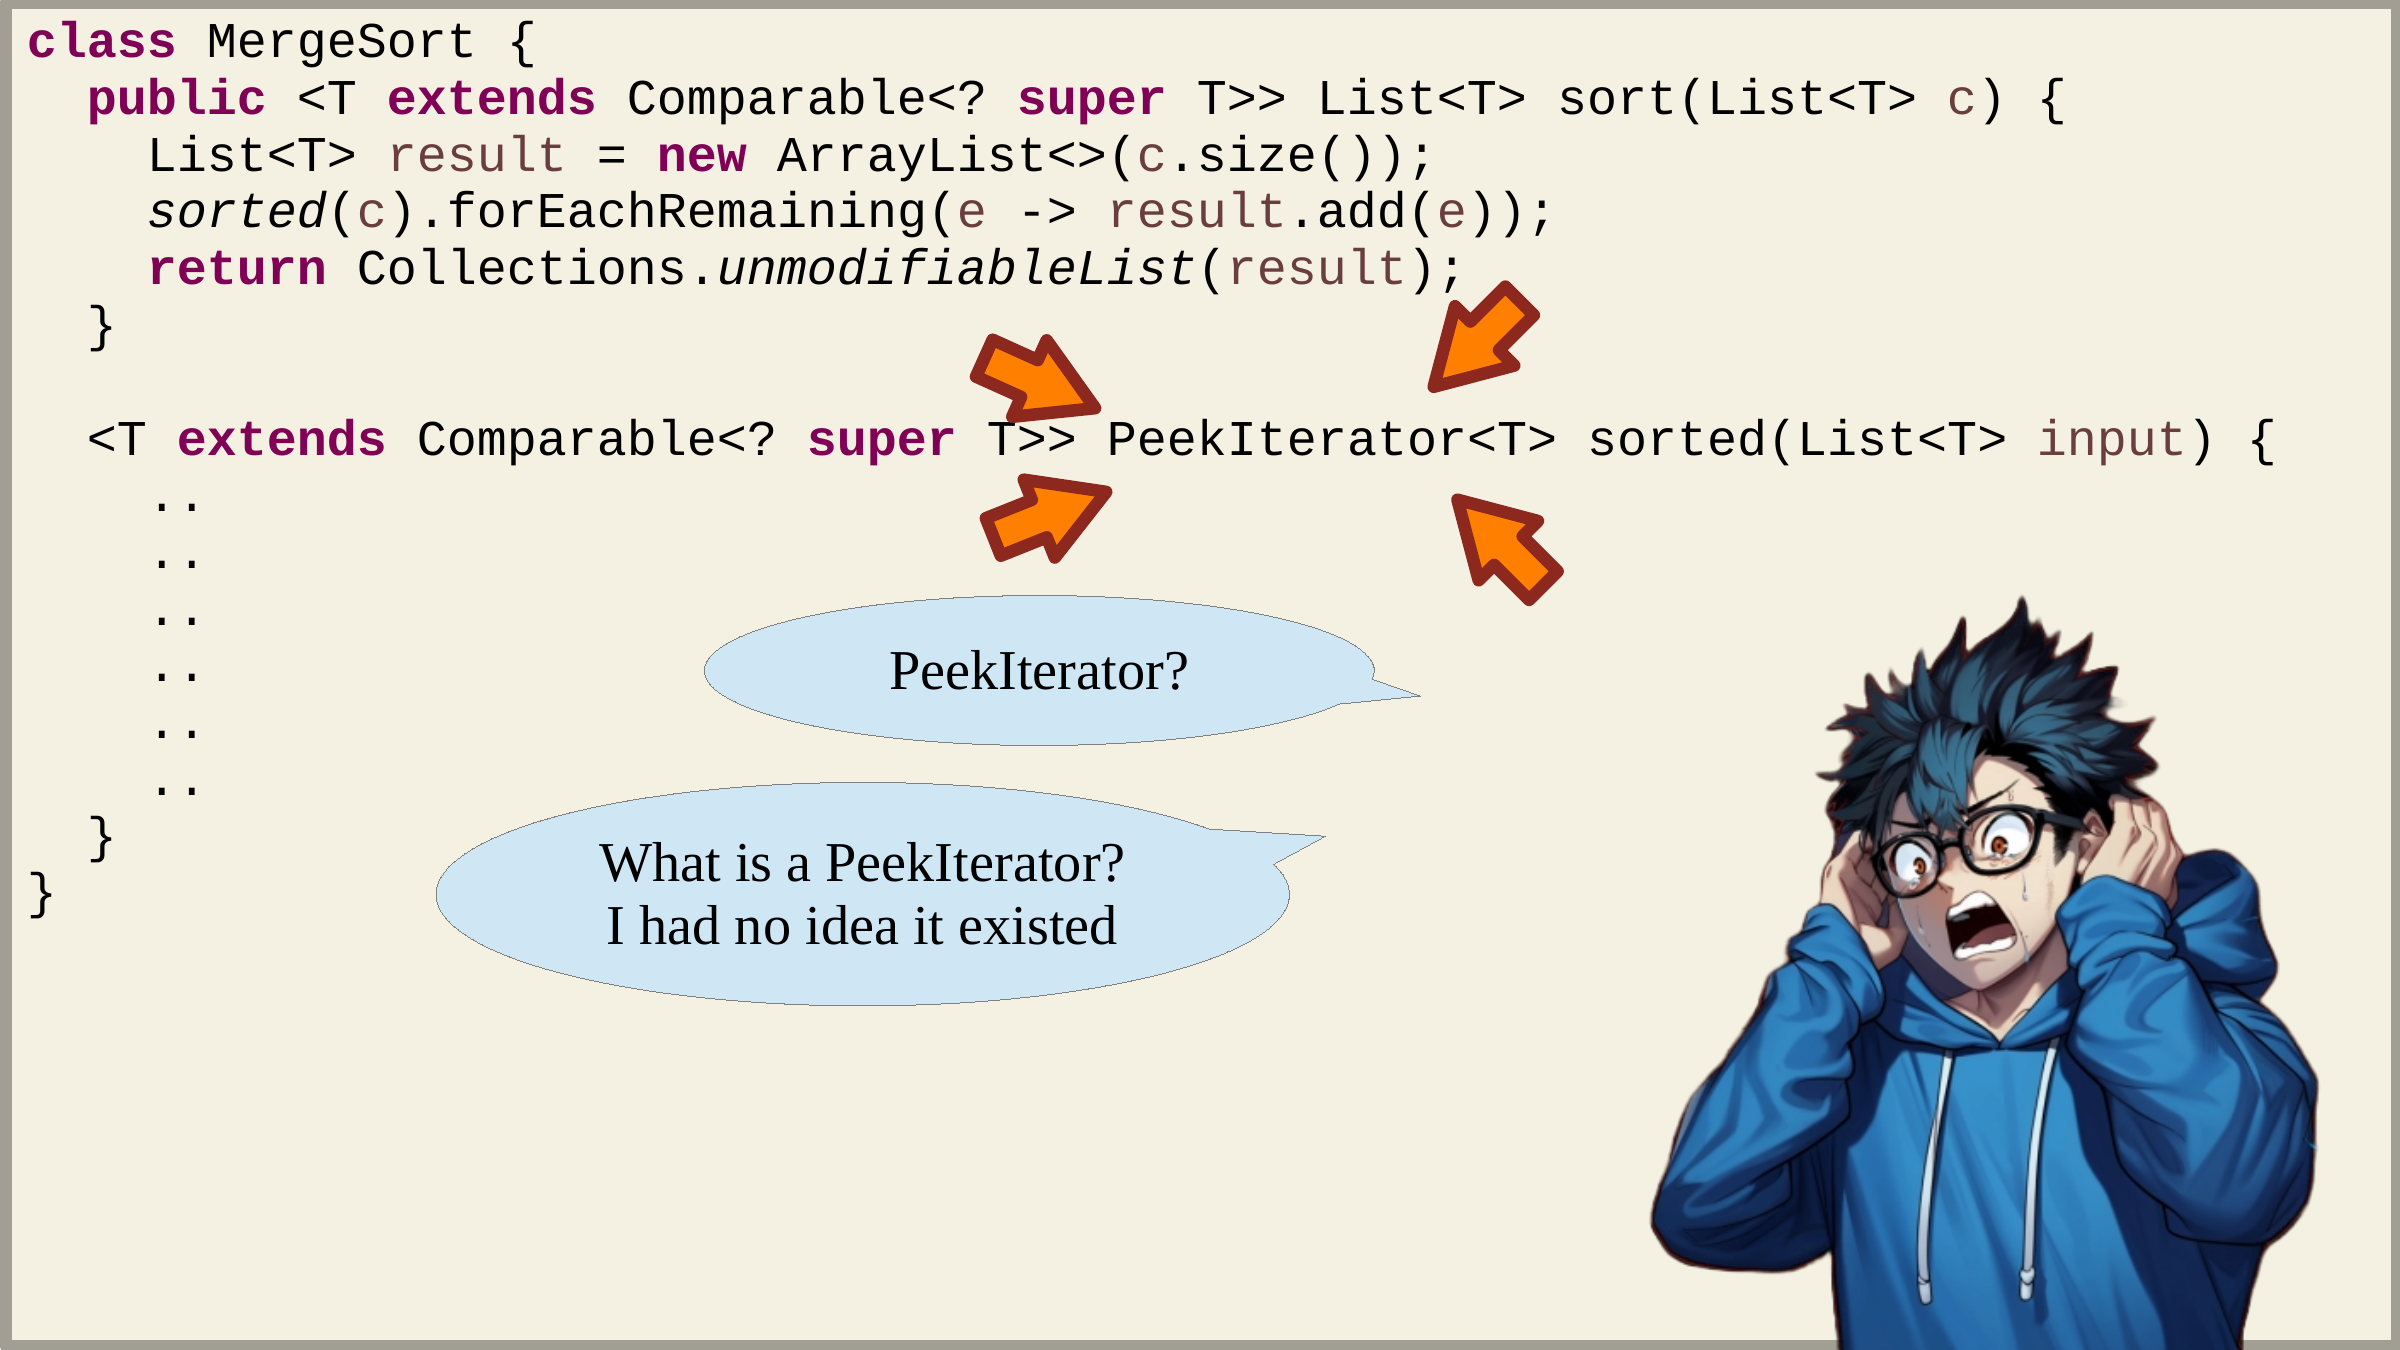

class MergeSort {
 public <T extends Comparable<? super T>> List<T> sort(List<T> c) {
 List<T> result = new ArrayList<>(c.size());
 sorted(c).forEachRemaining(e -> result.add(e));
 return Collections.unmodifiableList(result);
 }
 <T extends Comparable<? super T>> PeekIterator<T> sorted(List<T> input) {
 ..
 ..
 ..
 ..
 ..
 ..
 }
}
PeekIterator?
What is a PeekIterator?
I had no idea it existed